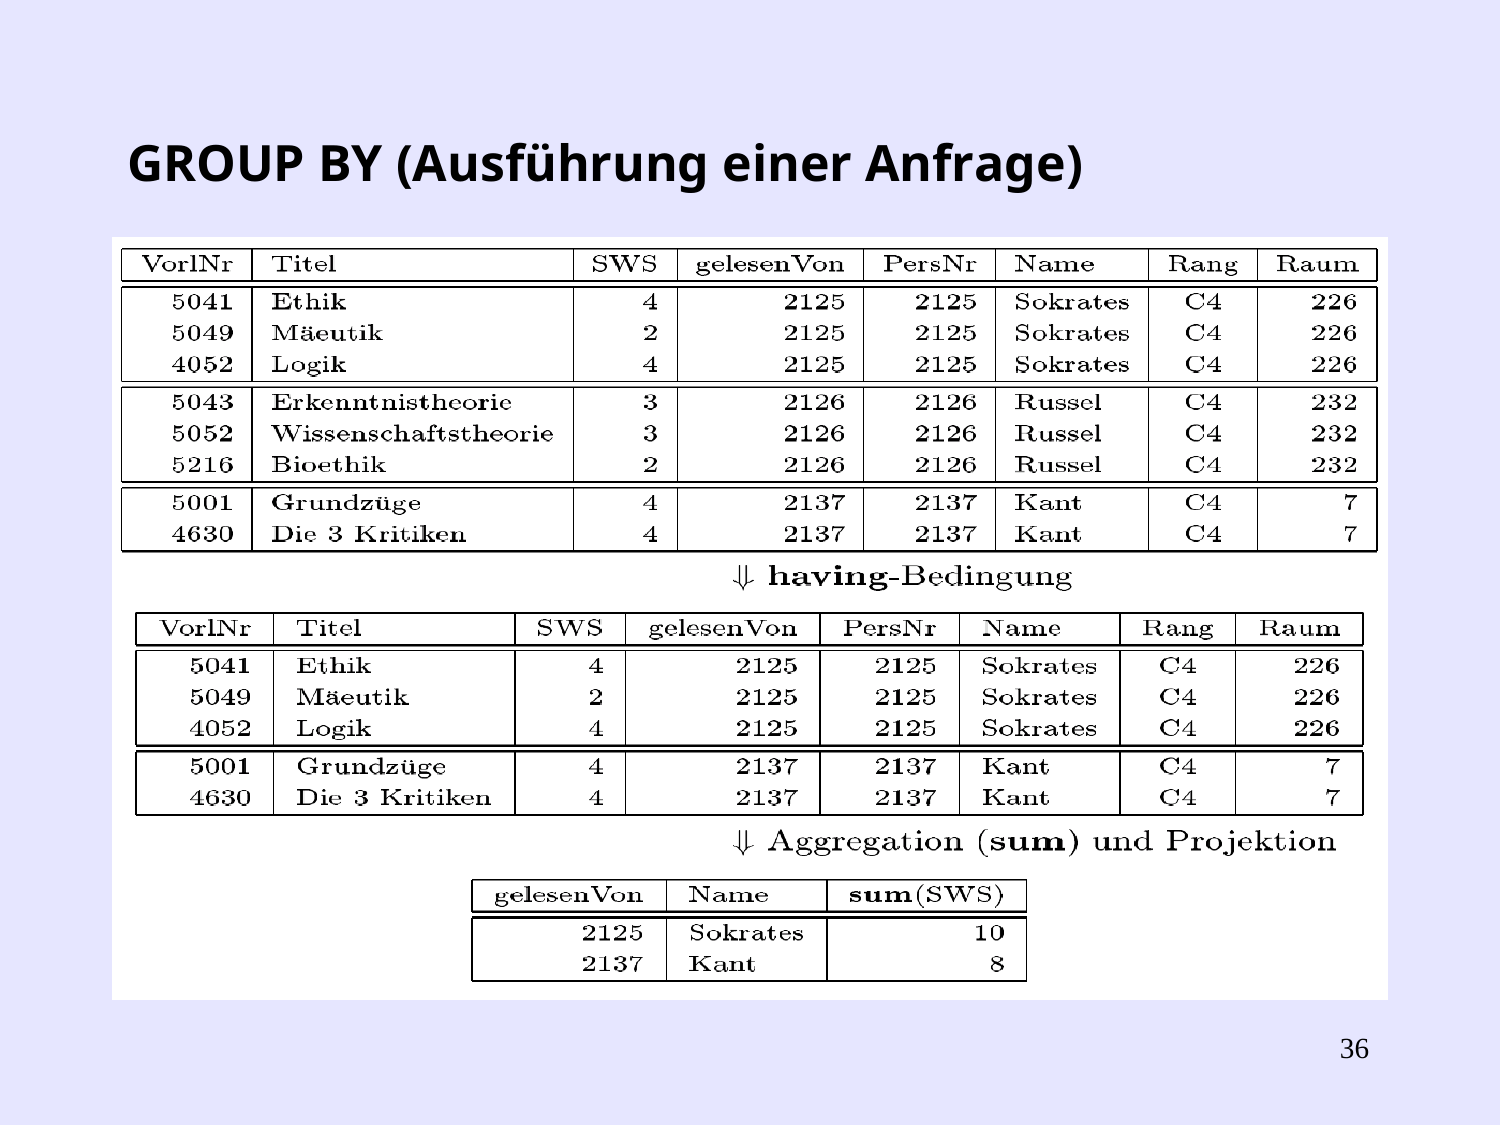

# GROUP BY (Ausführung einer Anfrage)‏
36